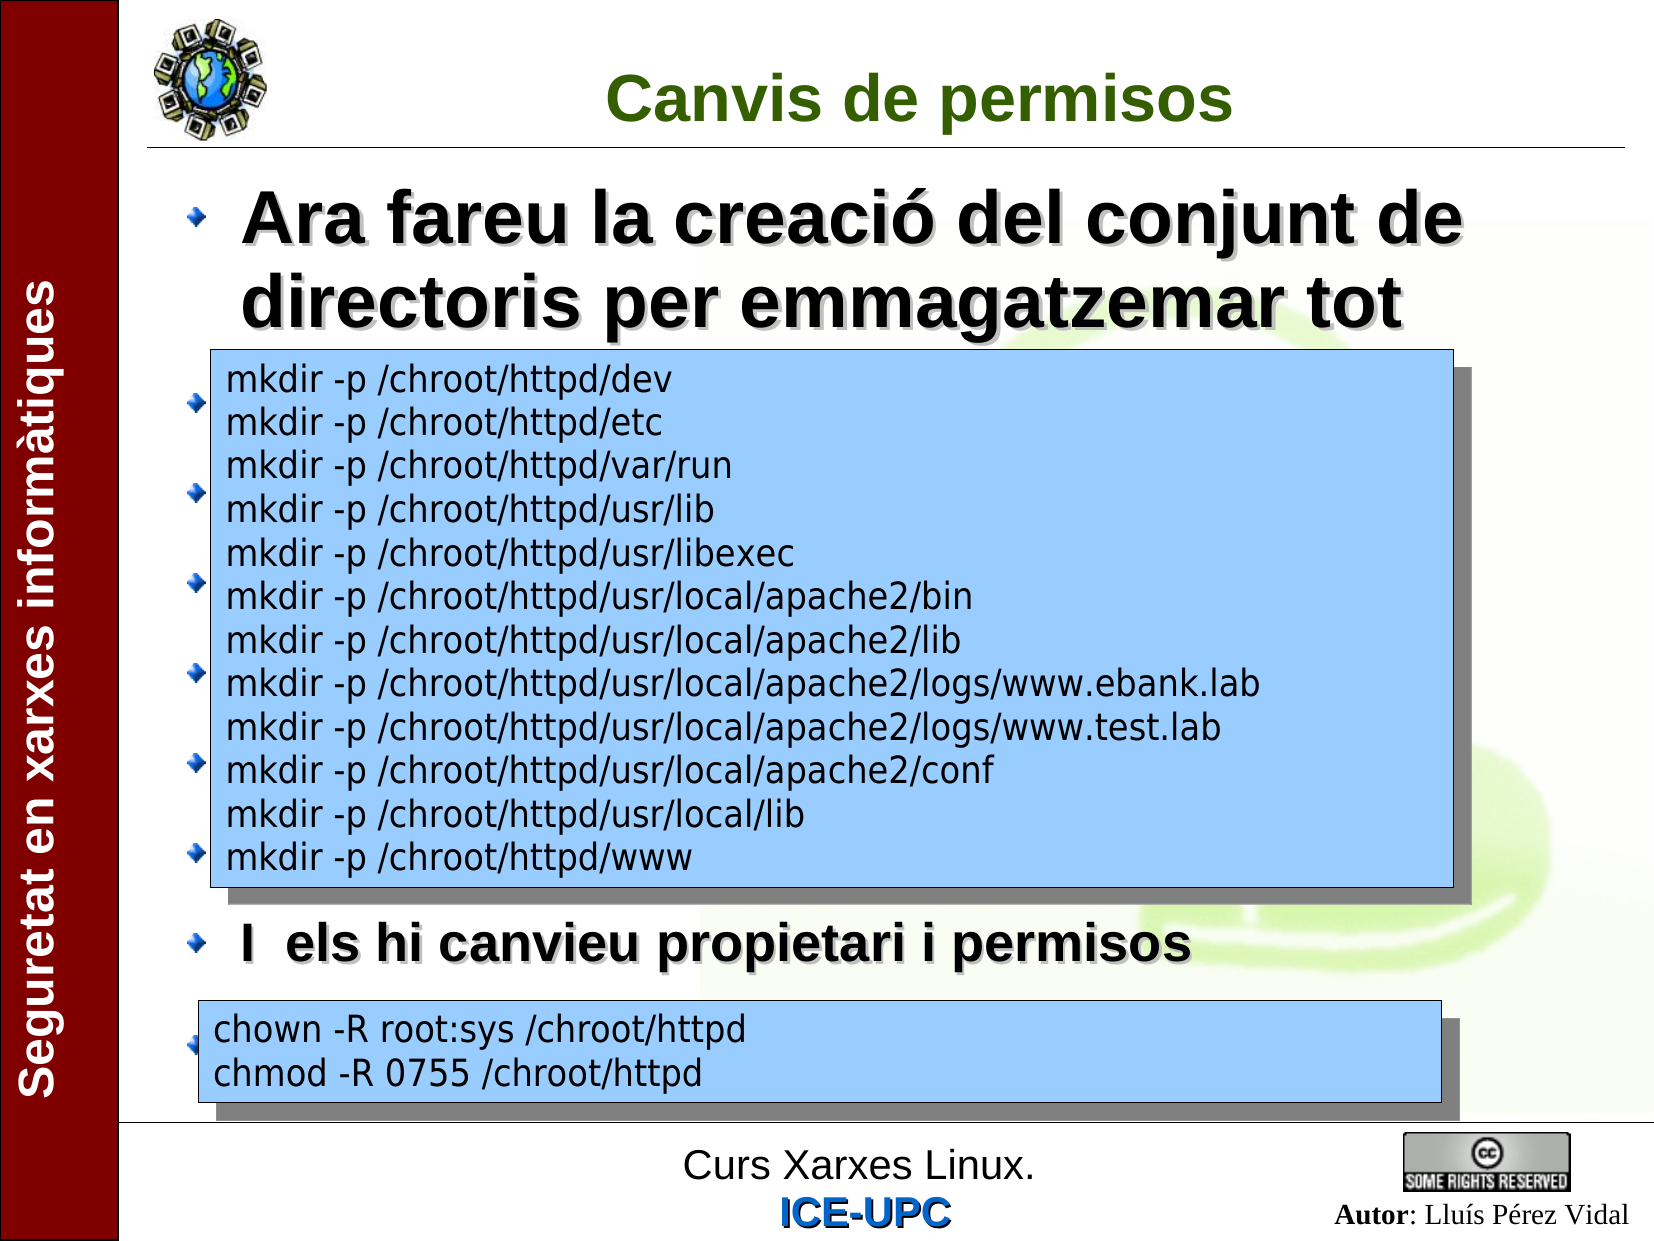

# Canvis de permisos
Ara fareu la creació del conjunt de directoris per emmagatzemar tot
I els hi canvieu propietari i permisos
mkdir -p /chroot/httpd/dev
mkdir -p /chroot/httpd/etc
mkdir -p /chroot/httpd/var/run
mkdir -p /chroot/httpd/usr/lib
mkdir -p /chroot/httpd/usr/libexec
mkdir -p /chroot/httpd/usr/local/apache2/bin
mkdir -p /chroot/httpd/usr/local/apache2/lib
mkdir -p /chroot/httpd/usr/local/apache2/logs/www.ebank.lab
mkdir -p /chroot/httpd/usr/local/apache2/logs/www.test.lab
mkdir -p /chroot/httpd/usr/local/apache2/conf
mkdir -p /chroot/httpd/usr/local/lib
mkdir -p /chroot/httpd/www
chown -R root:sys /chroot/httpd
chmod -R 0755 /chroot/httpd